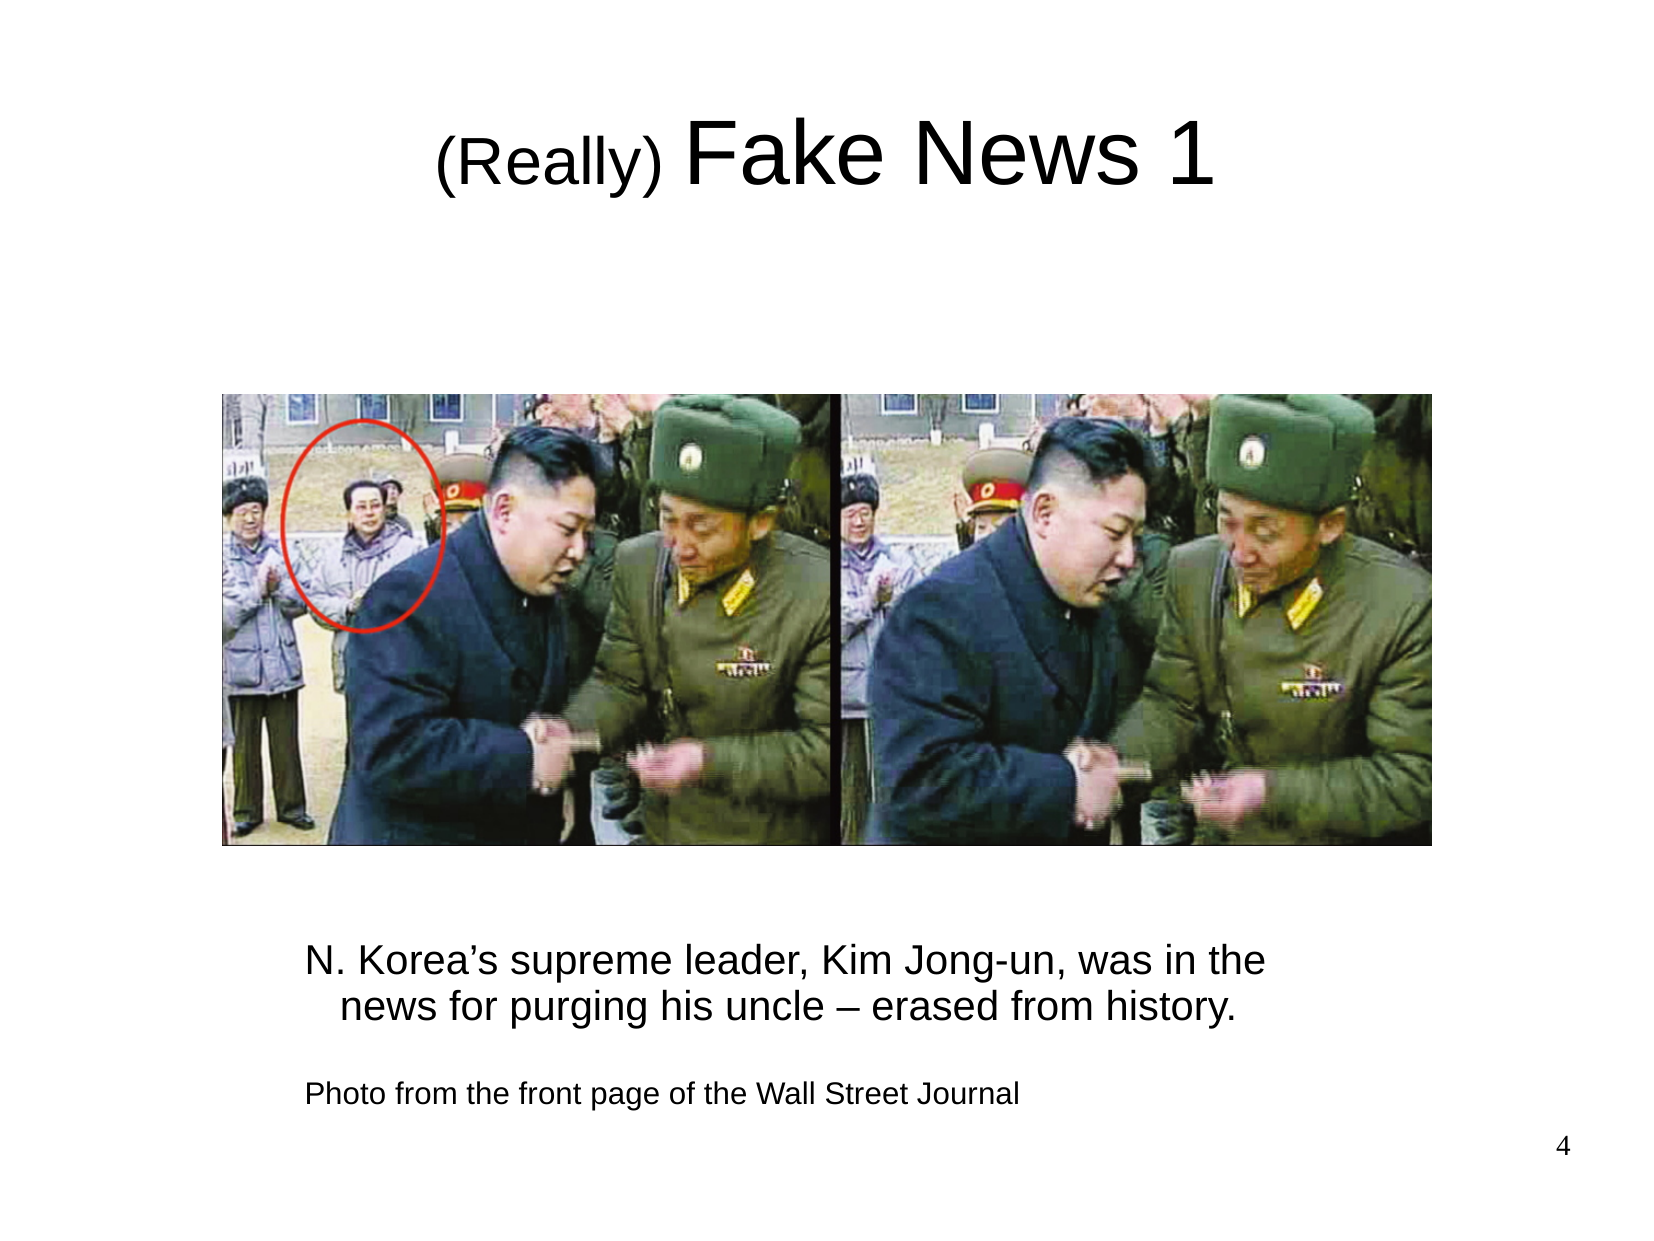

# (Really) Fake News 1
N. Korea’s supreme leader, Kim Jong-un, was in the news for purging his uncle – erased from history.
Photo from the front page of the Wall Street Journal
4